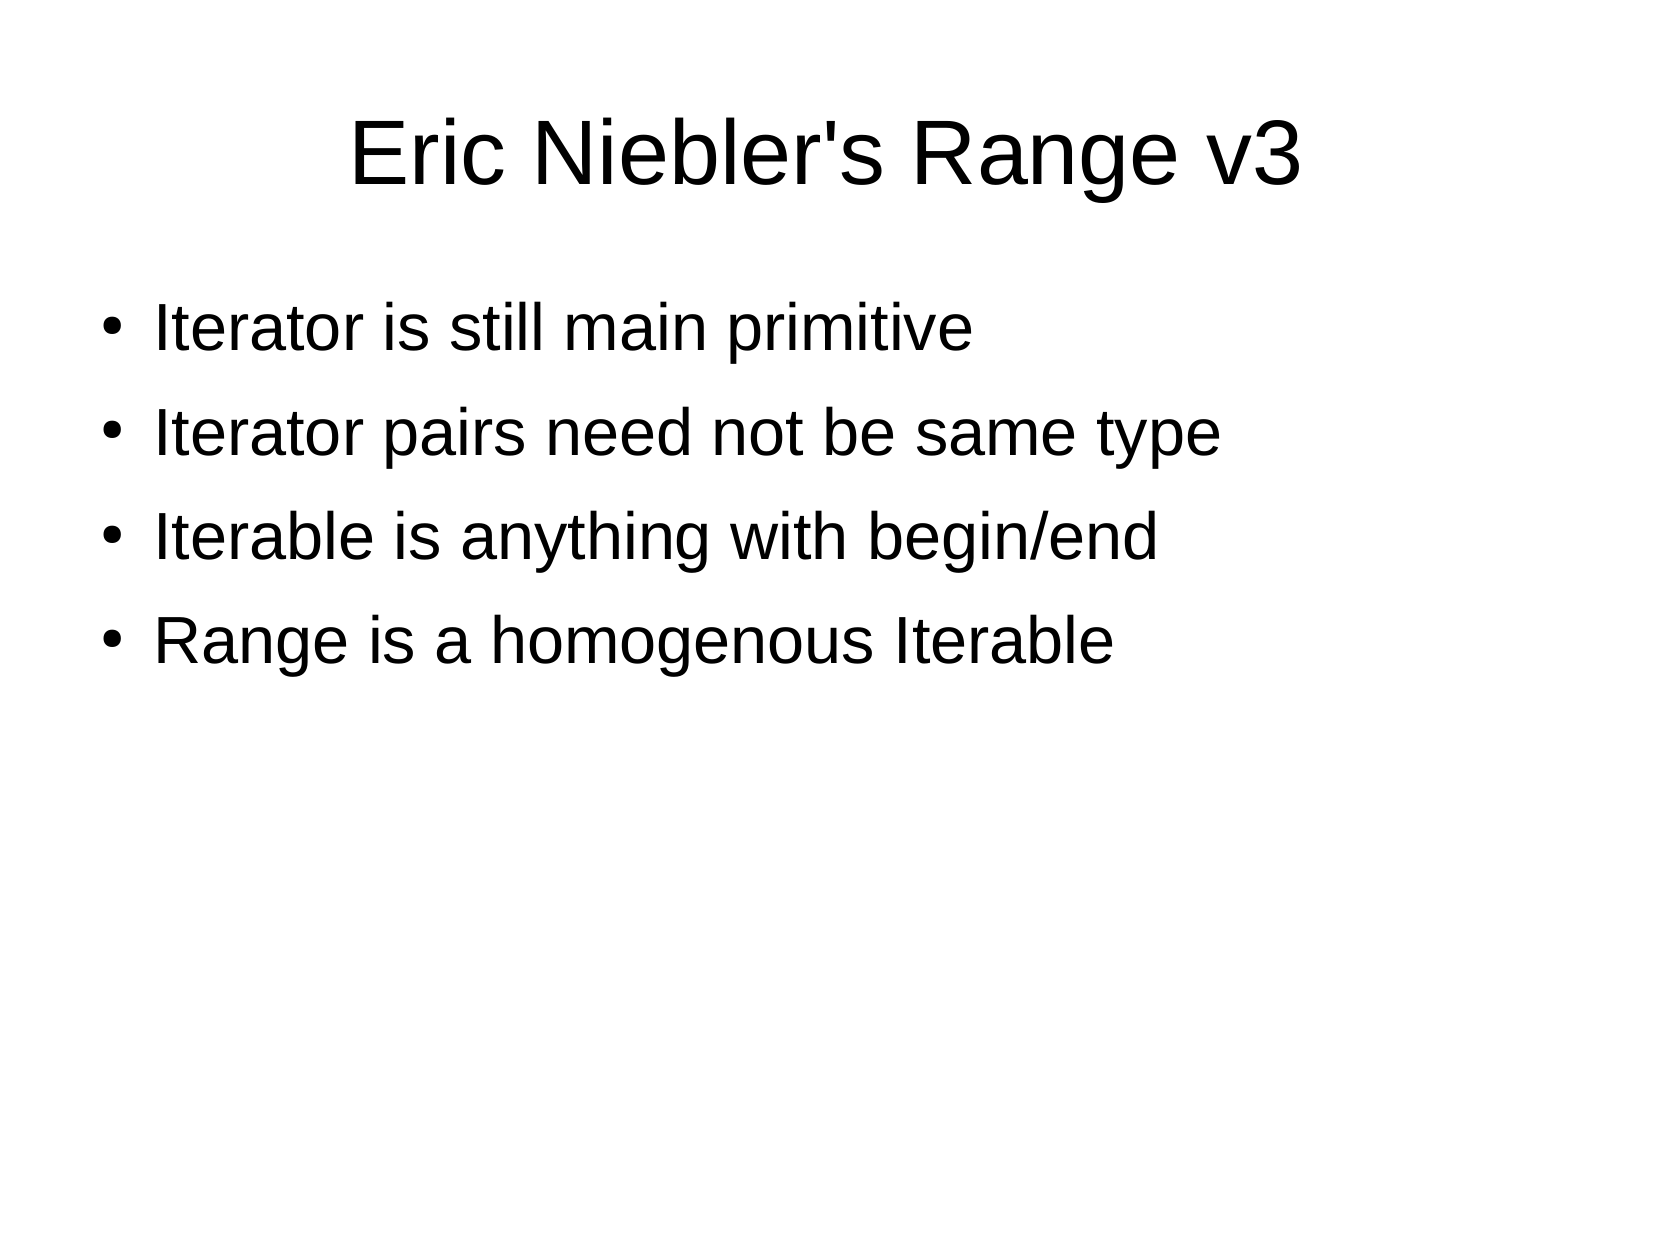

# Eric Niebler's Range v3
Iterator is still main primitive
Iterator pairs need not be same type
Iterable is anything with begin/end
Range is a homogenous Iterable